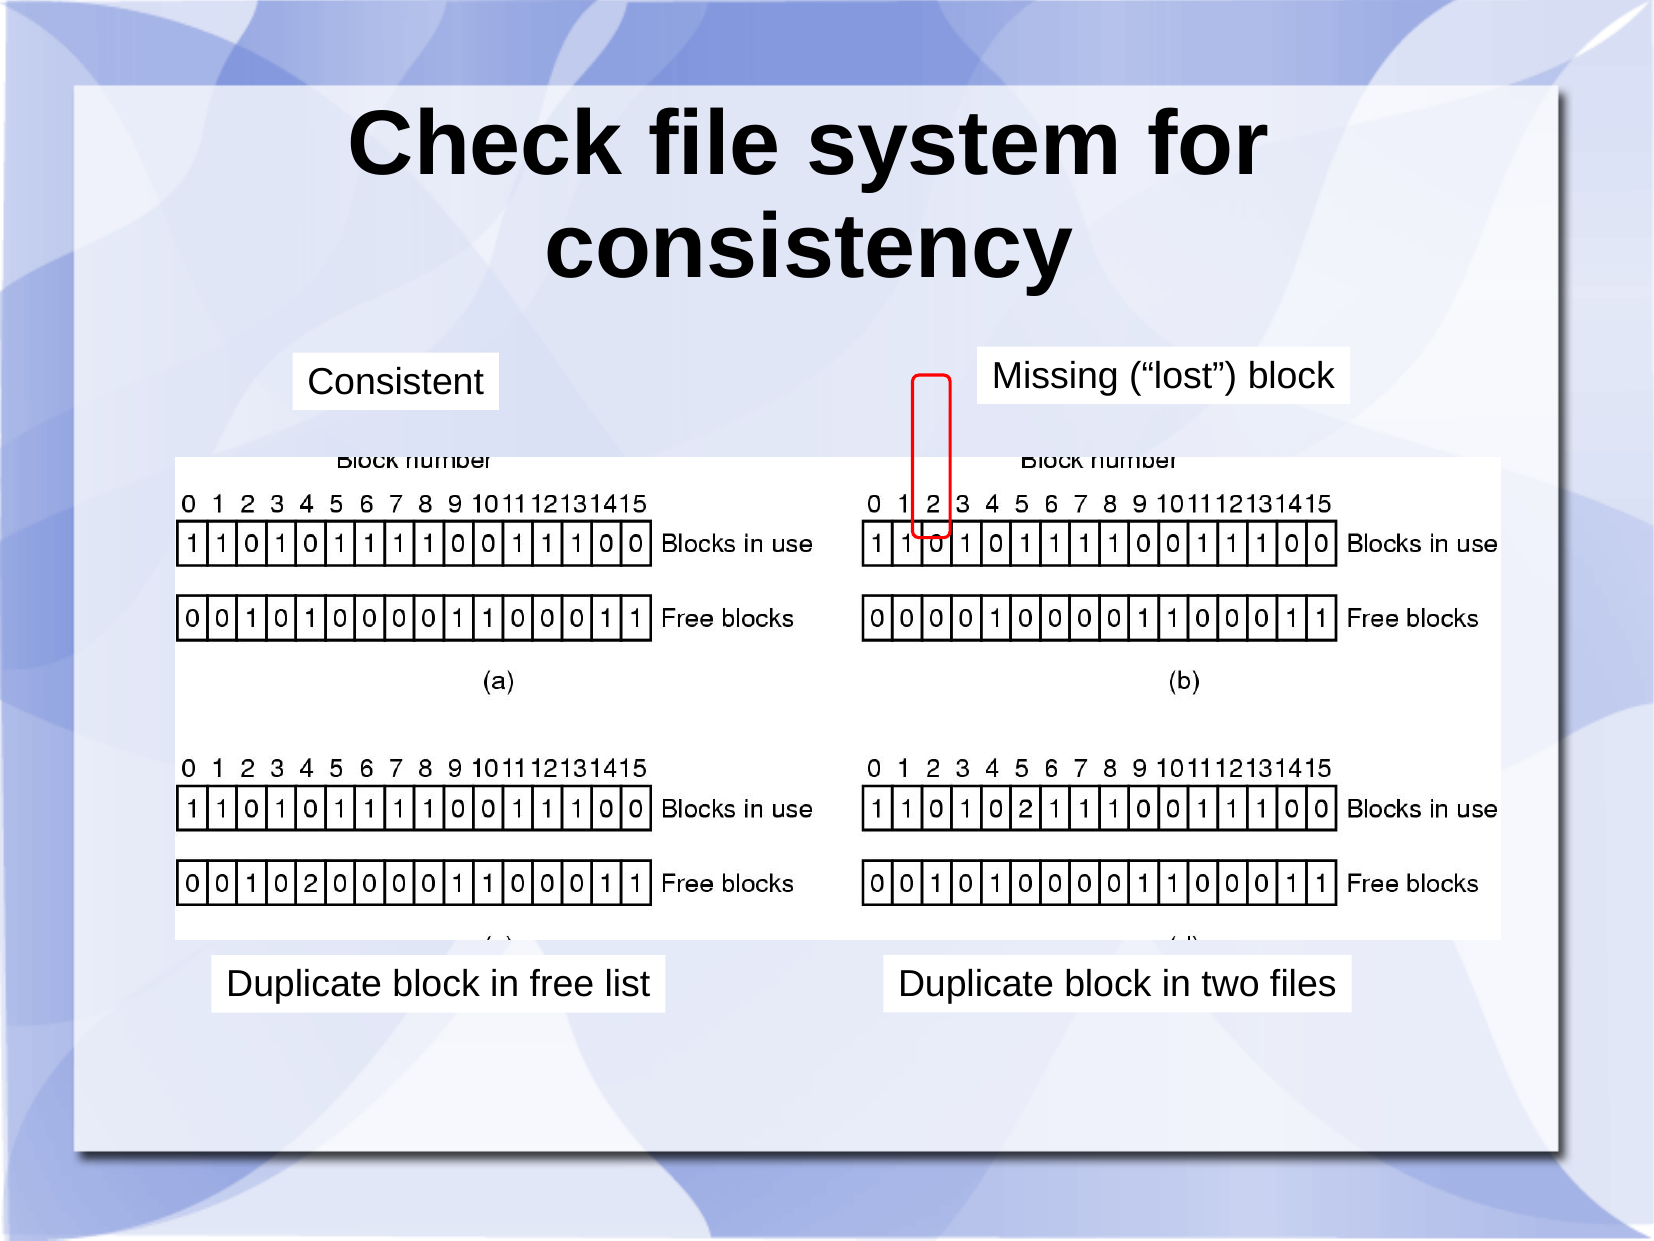

# Check file system for consistency
Missing (“lost”) block
Consistent
Duplicate block in two files
Duplicate block in free list